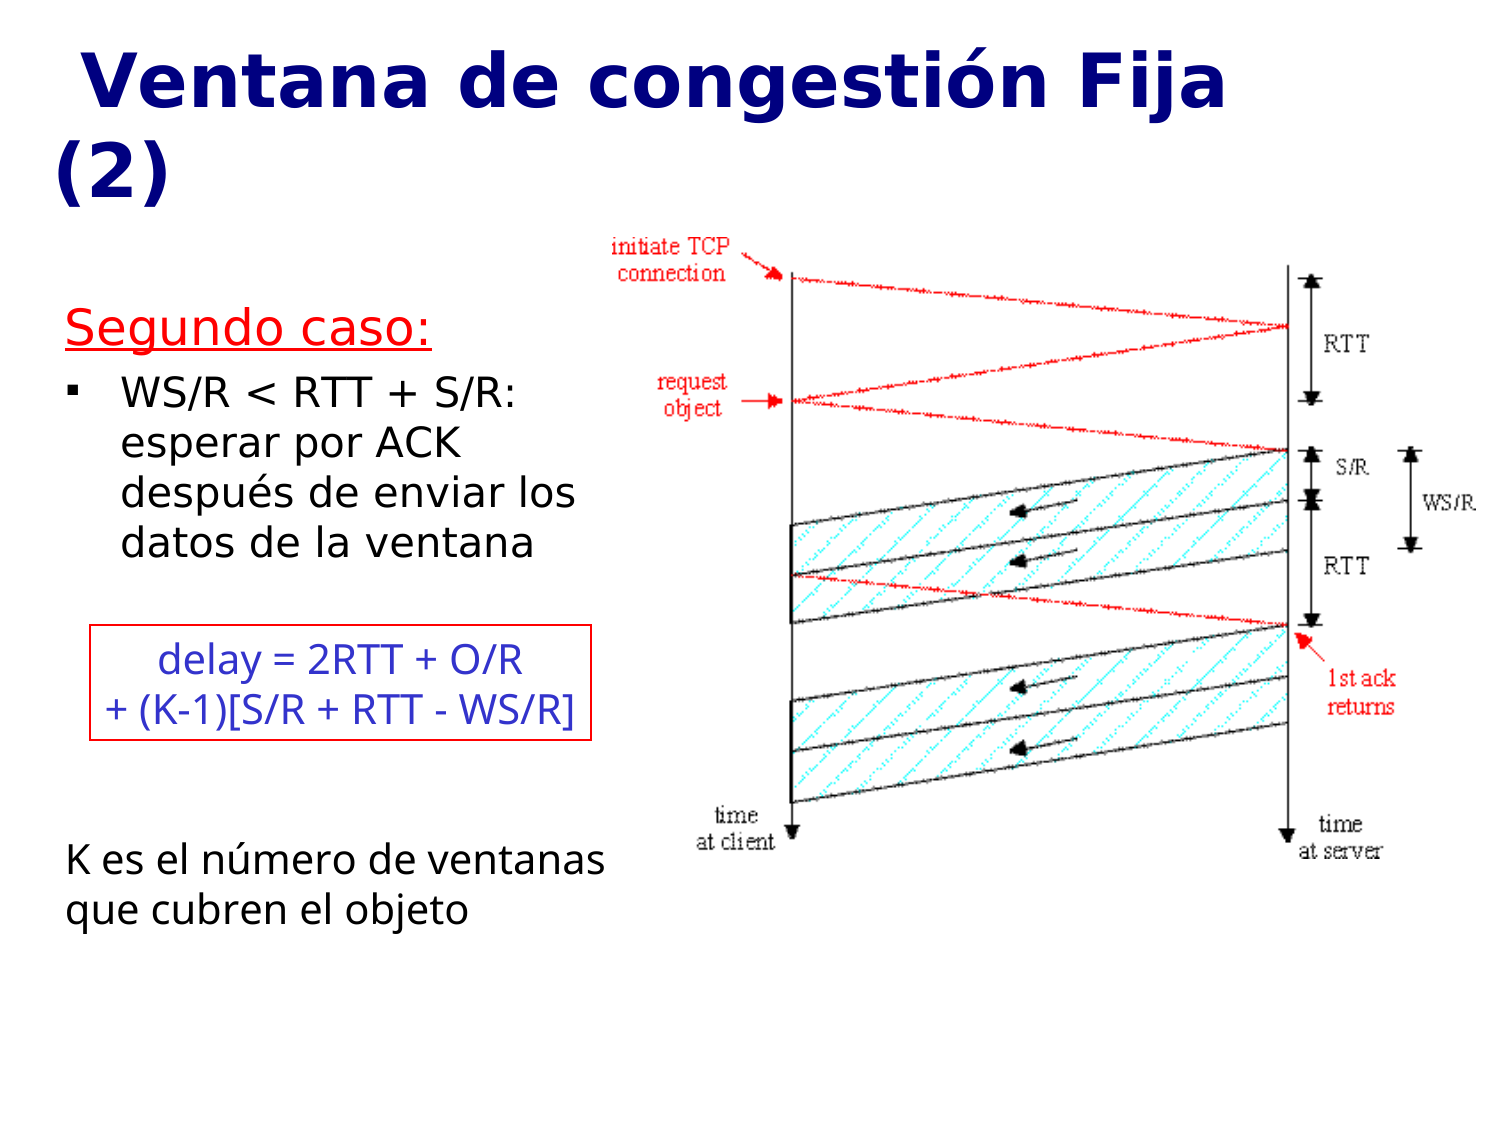

# Ventana de congestión Fija (2)
Segundo caso:
WS/R < RTT + S/R: esperar por ACK después de enviar los datos de la ventana
delay = 2RTT + O/R
+ (K-1)[S/R + RTT - WS/R]
K es el número de ventanas que cubren el objeto